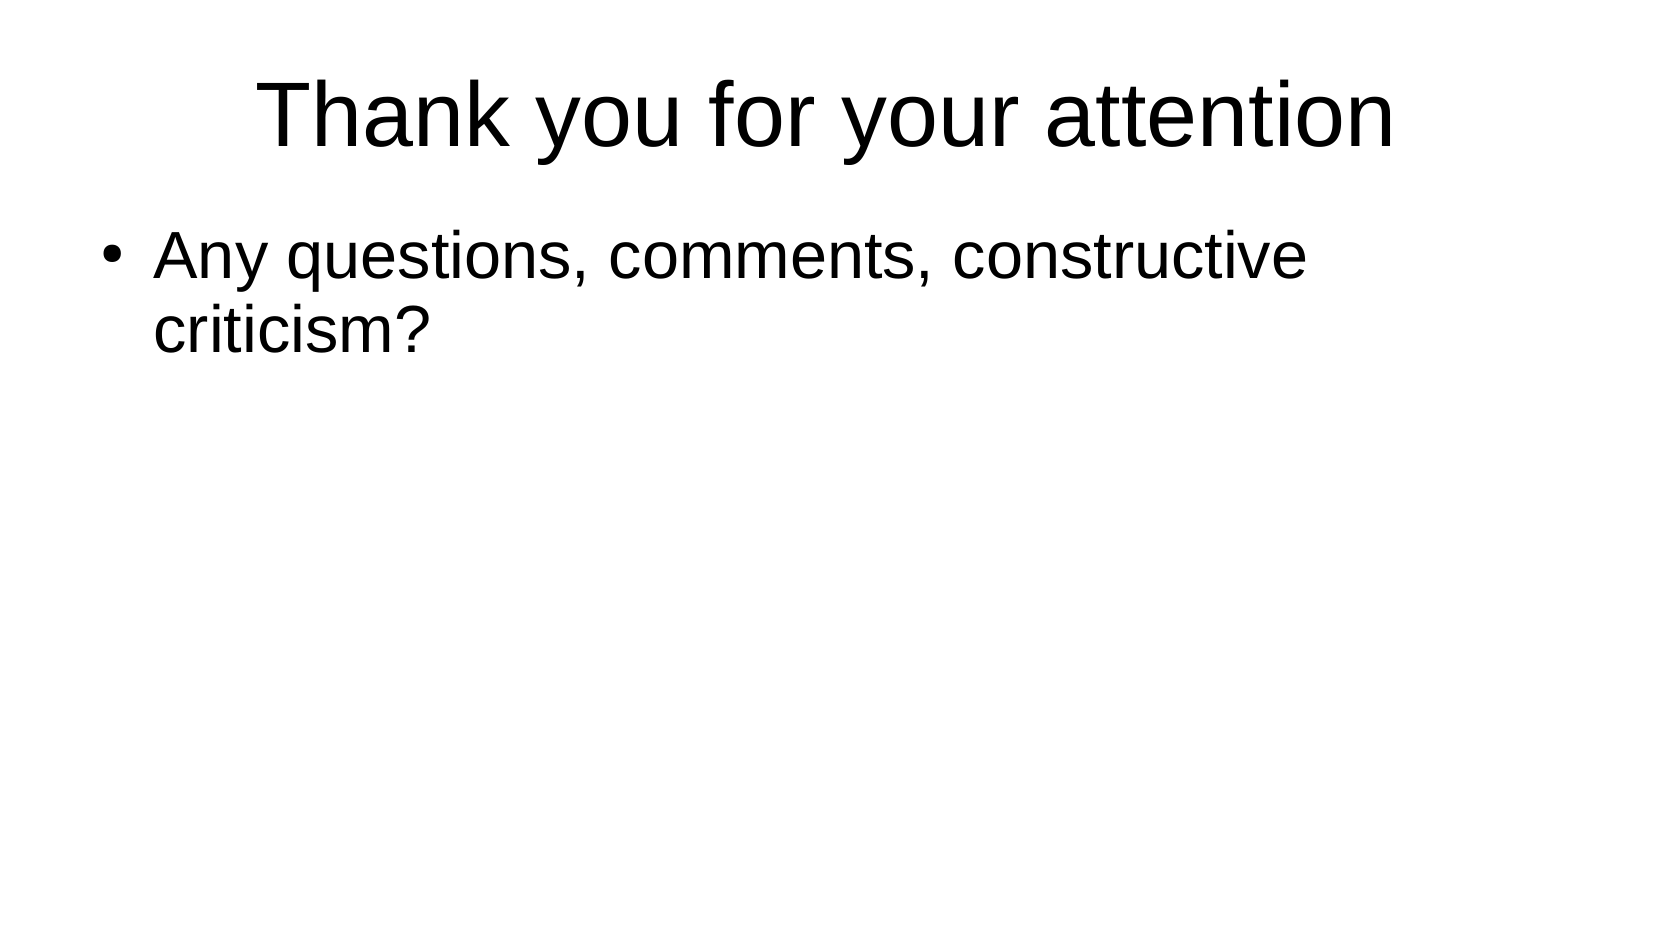

# Thank you for your attention
Any questions, comments, constructive criticism?